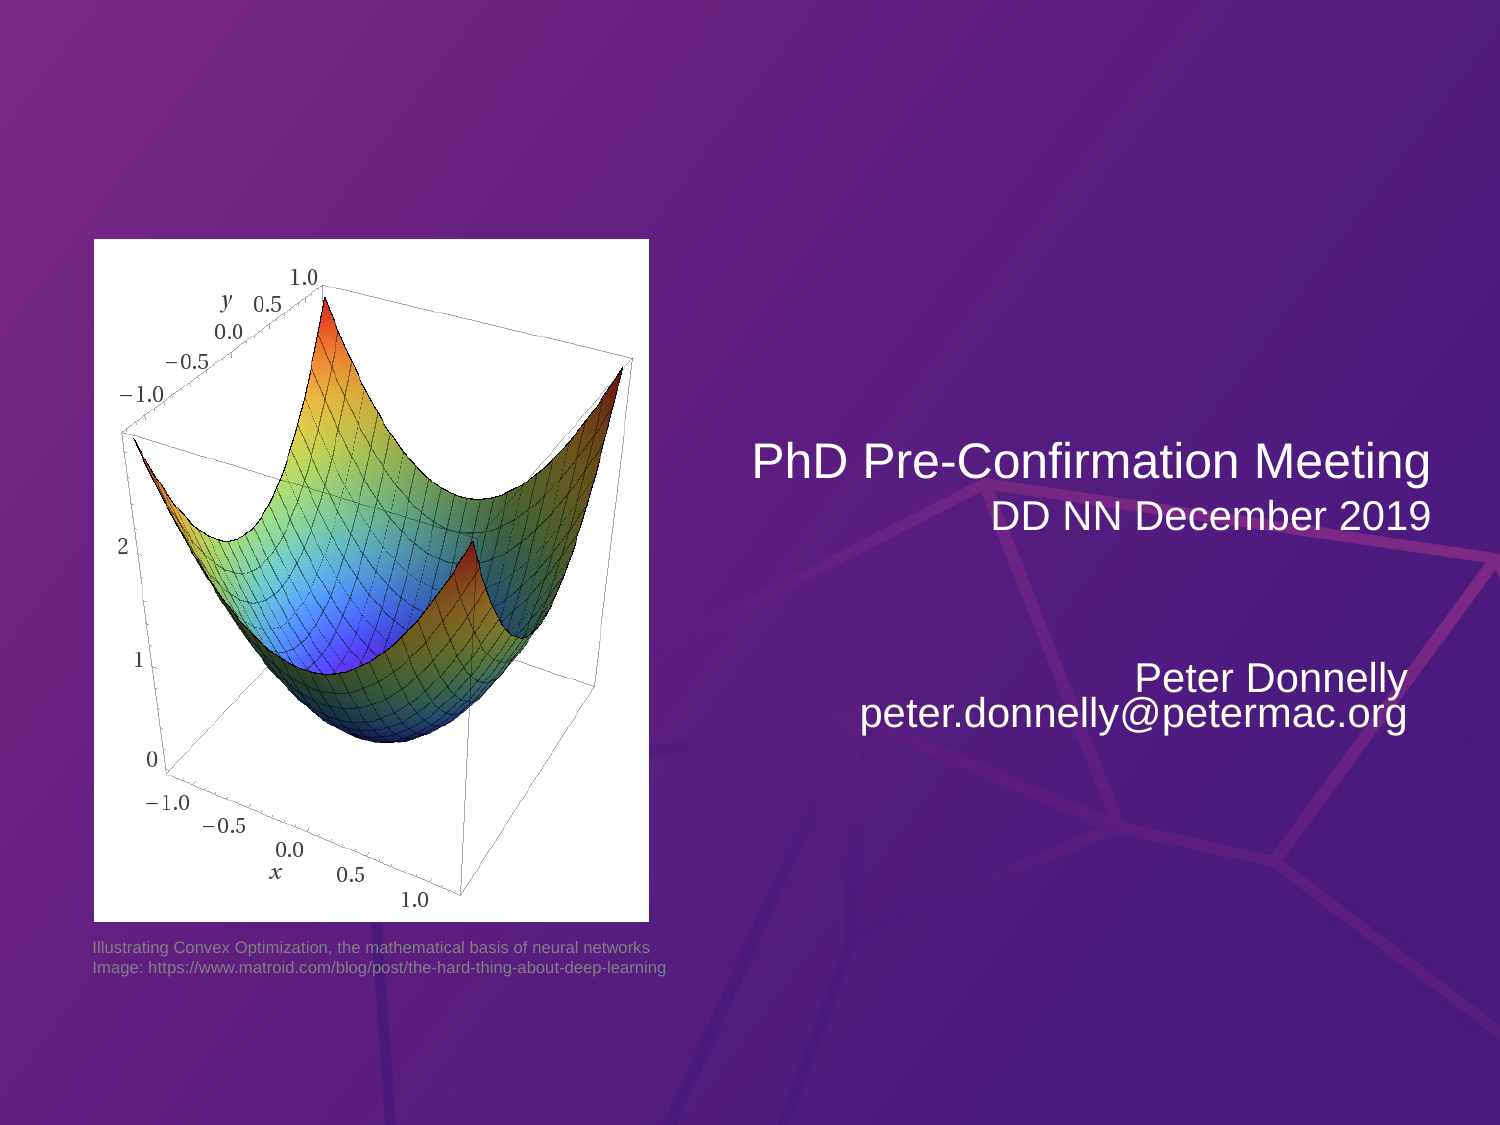

# PhD Pre-Confirmation Meeting DD NN December 2019
Peter Donnelly
peter.donnelly@petermac.org
Illustrating Convex Optimization, the mathematical basis of neural networks
Image: https://www.matroid.com/blog/post/the-hard-thing-about-deep-learning